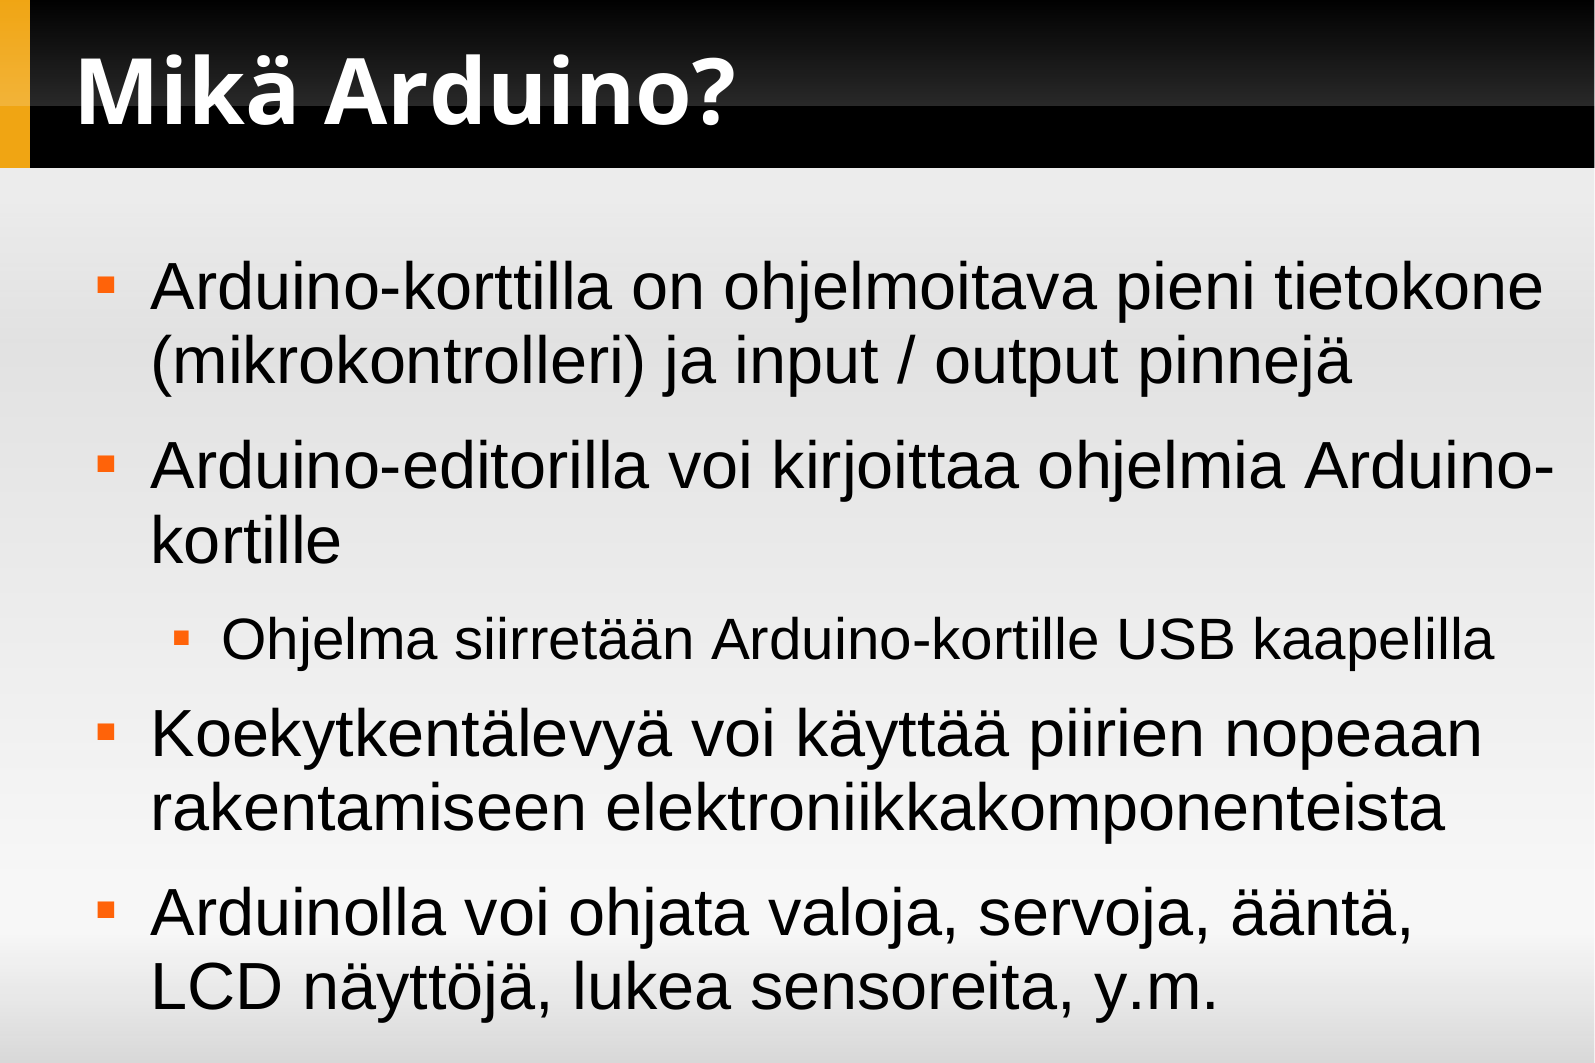

# Mikä Arduino?
Arduino-korttilla on ohjelmoitava pieni tietokone (mikrokontrolleri) ja input / output pinnejä
Arduino-editorilla voi kirjoittaa ohjelmia Arduino-kortille
Ohjelma siirretään Arduino-kortille USB kaapelilla
Koekytkentälevyä voi käyttää piirien nopeaan rakentamiseen elektroniikkakomponenteista
Arduinolla voi ohjata valoja, servoja, ääntä, LCD näyttöjä, lukea sensoreita, y.m.